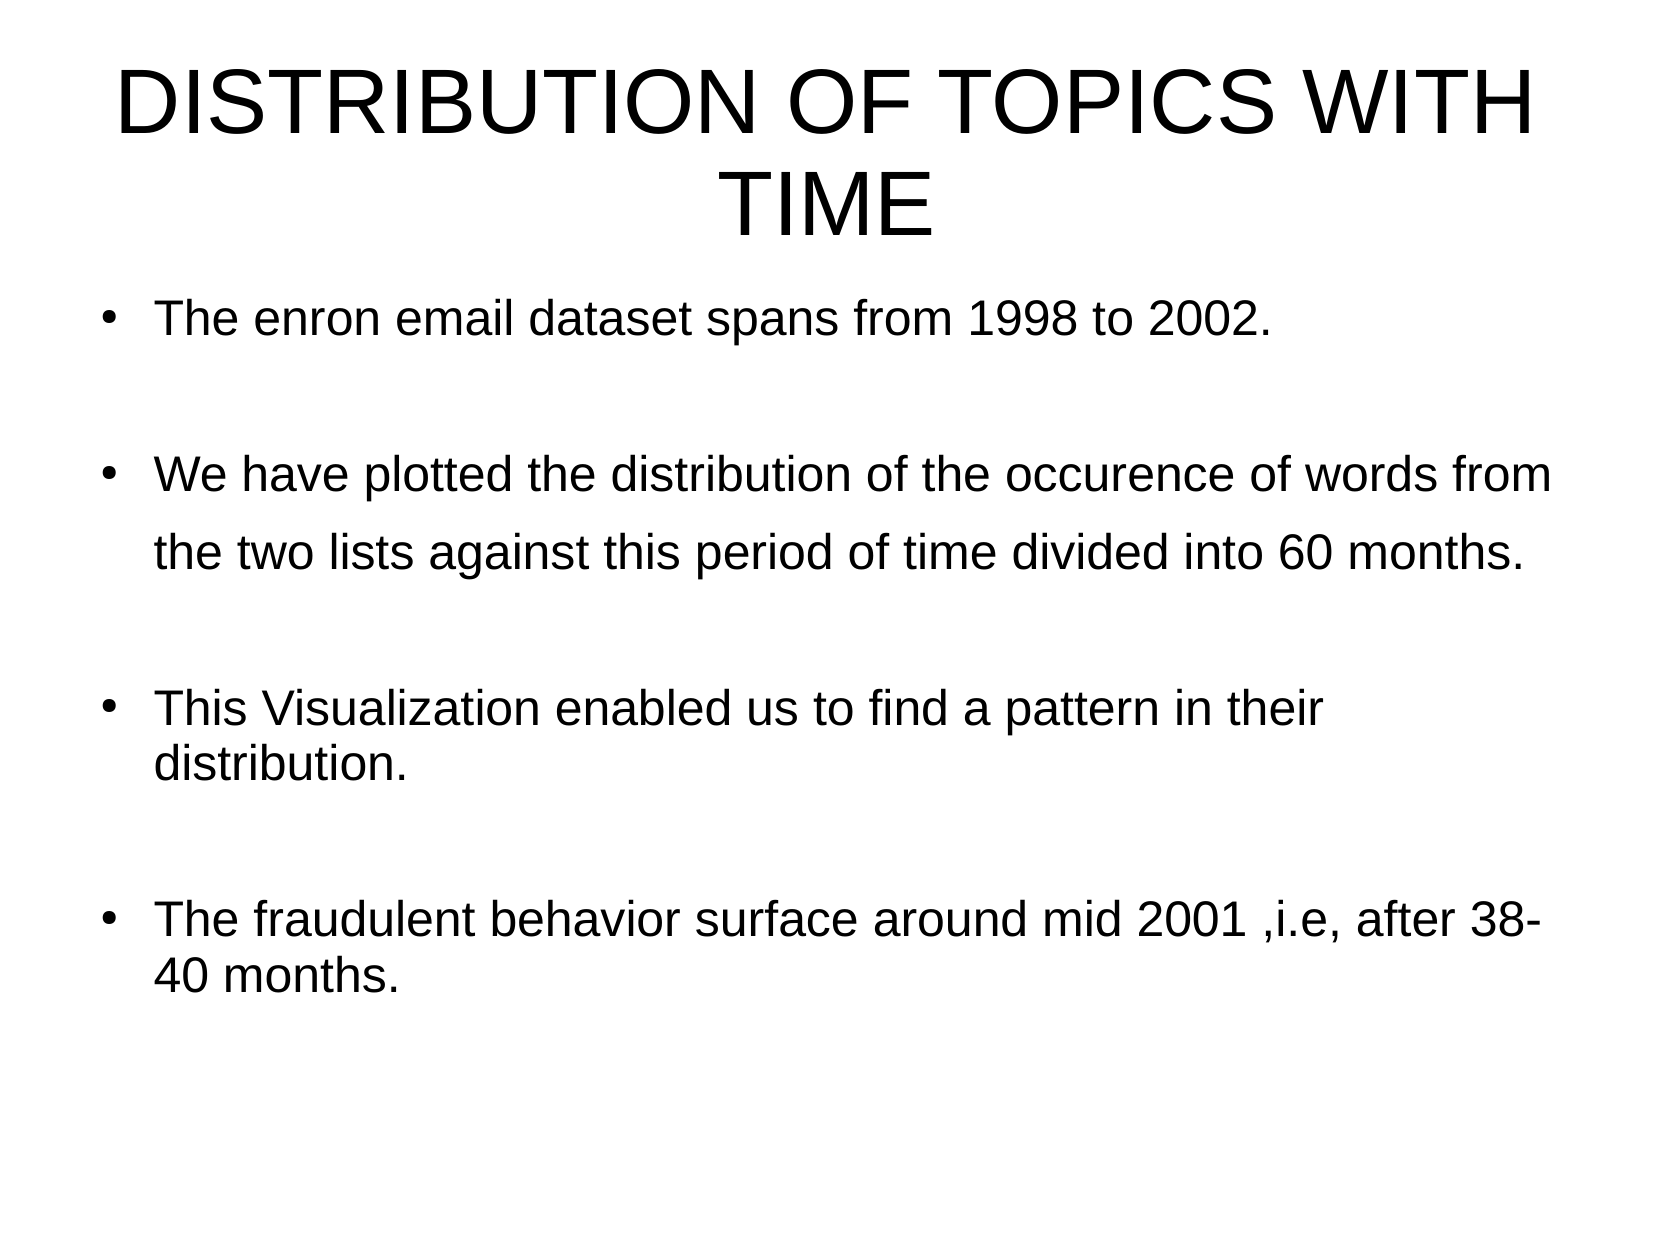

# DISTRIBUTION OF TOPICS WITH TIME
The enron email dataset spans from 1998 to 2002.
We have plotted the distribution of the occurence of words from
the two lists against this period of time divided into 60 months.
This Visualization enabled us to find a pattern in their distribution.
The fraudulent behavior surface around mid 2001 ,i.e, after 38-40 months.